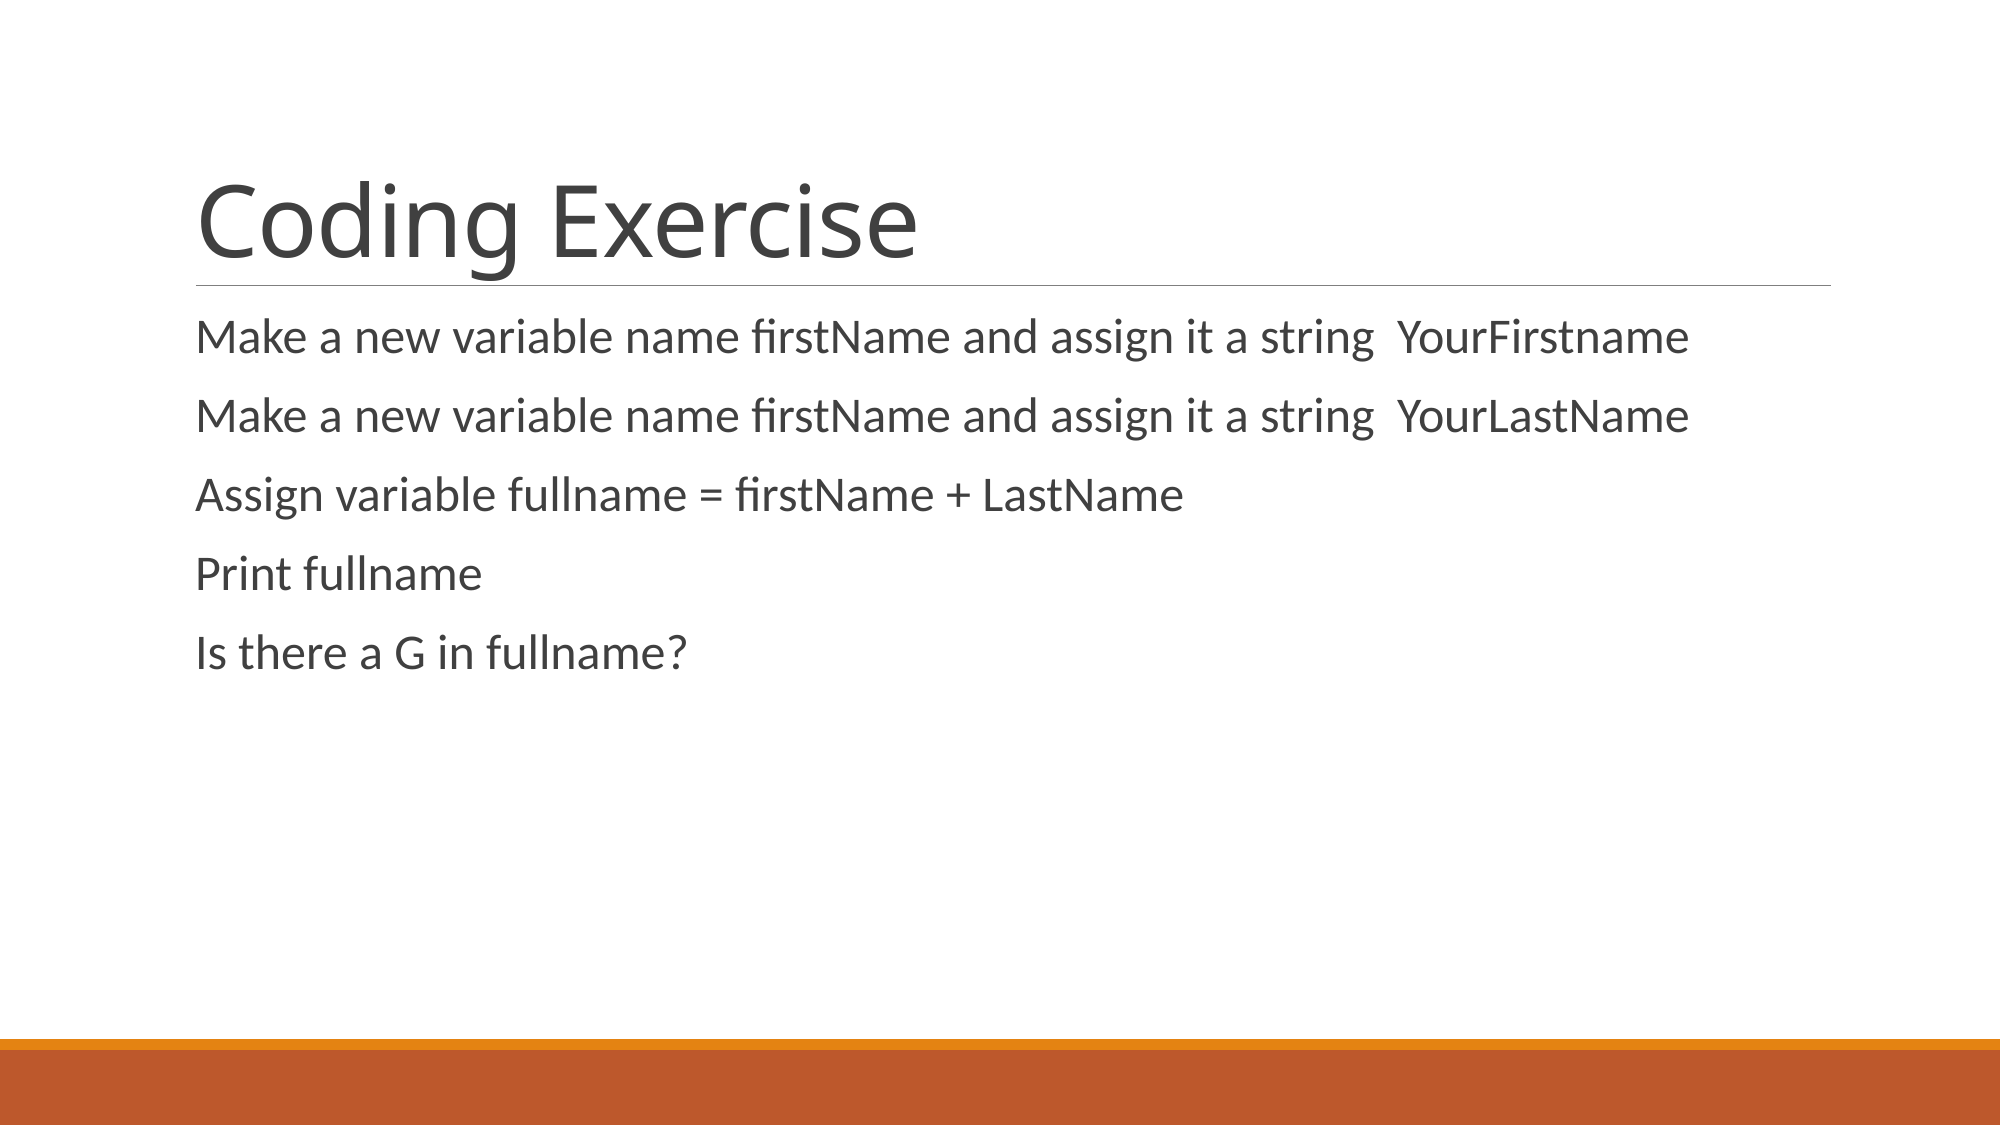

# Coding Exercise
Make a new variable name firstName and assign it a string YourFirstname
Make a new variable name firstName and assign it a string YourLastName
Assign variable fullname = firstName + LastName
Print fullname
Is there a G in fullname?